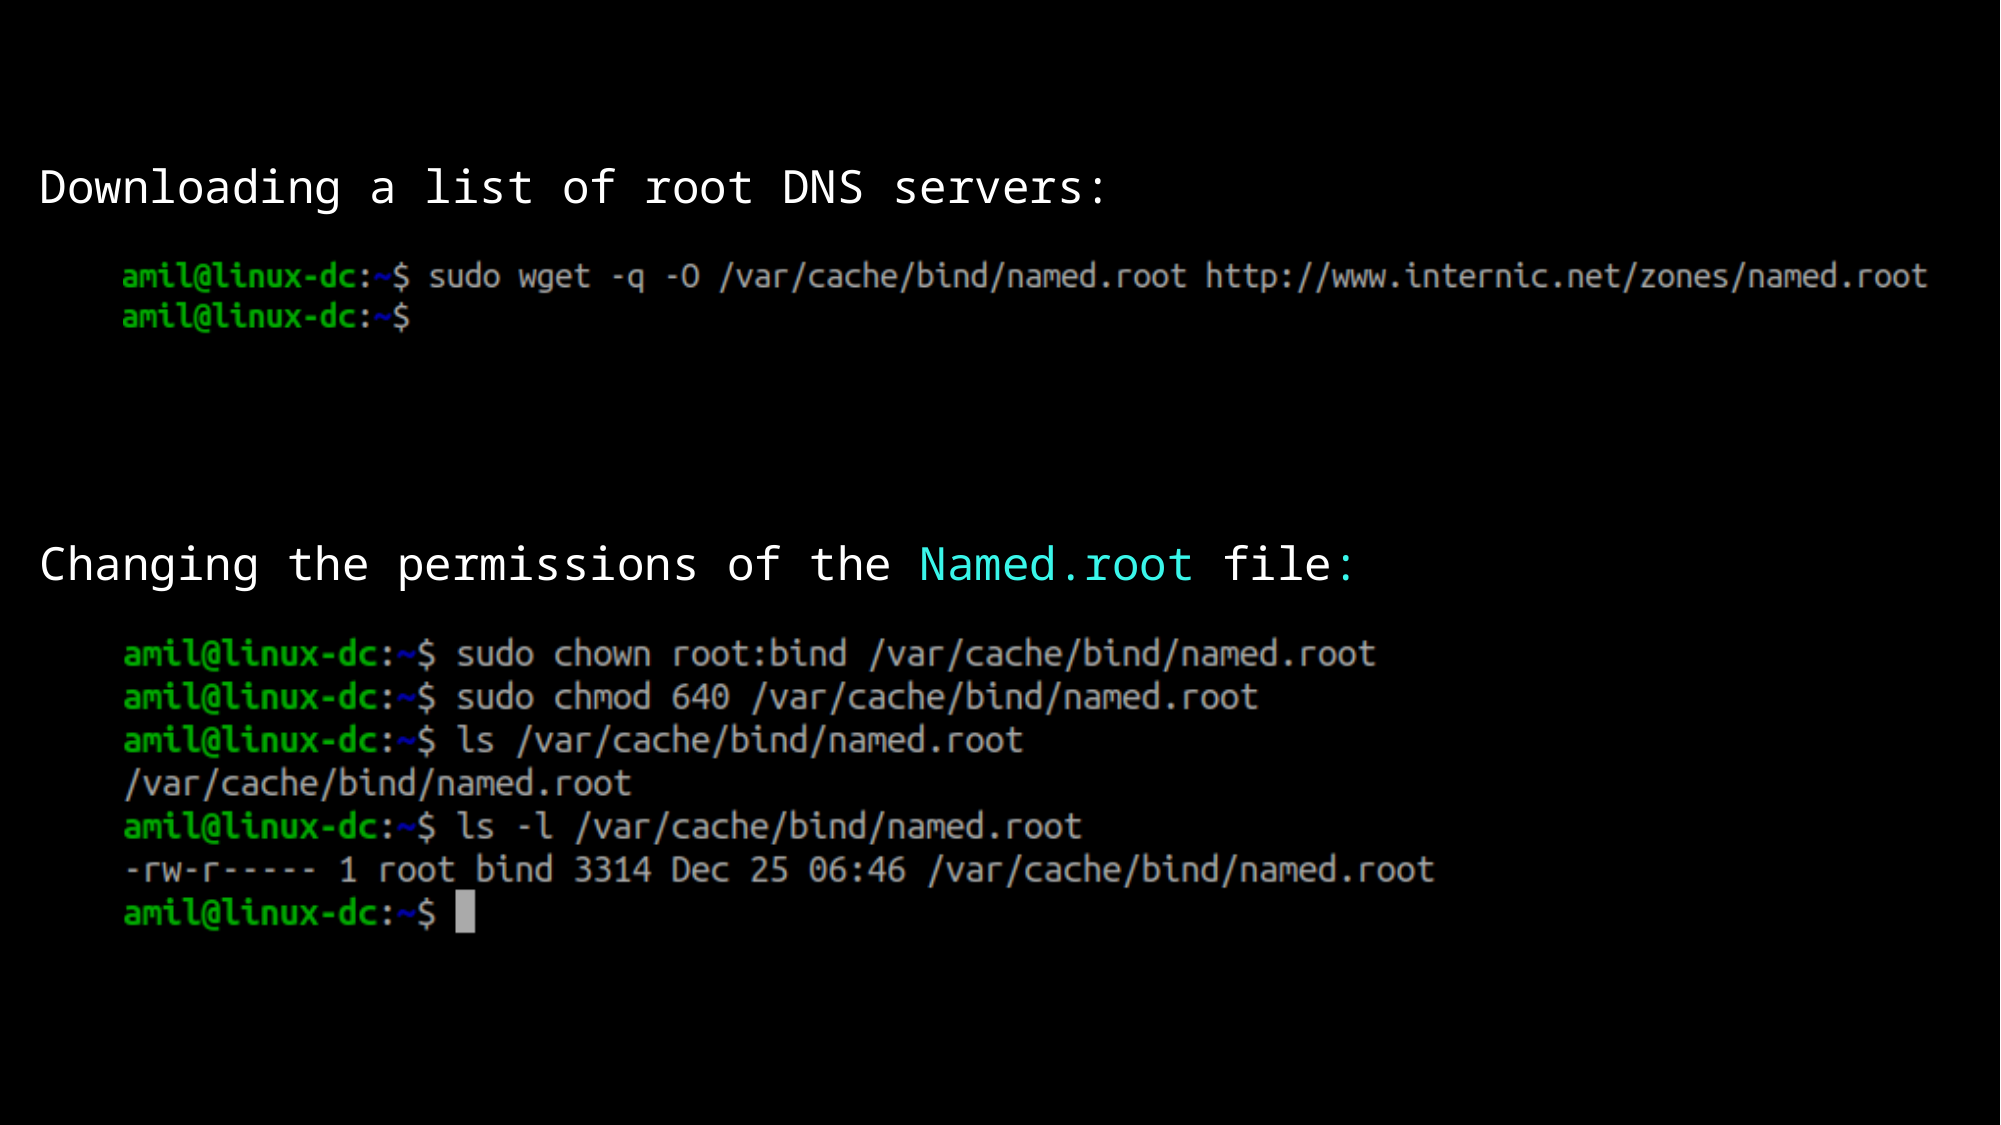

Downloading a list of root DNS servers:
Changing the permissions of the Named.root file: